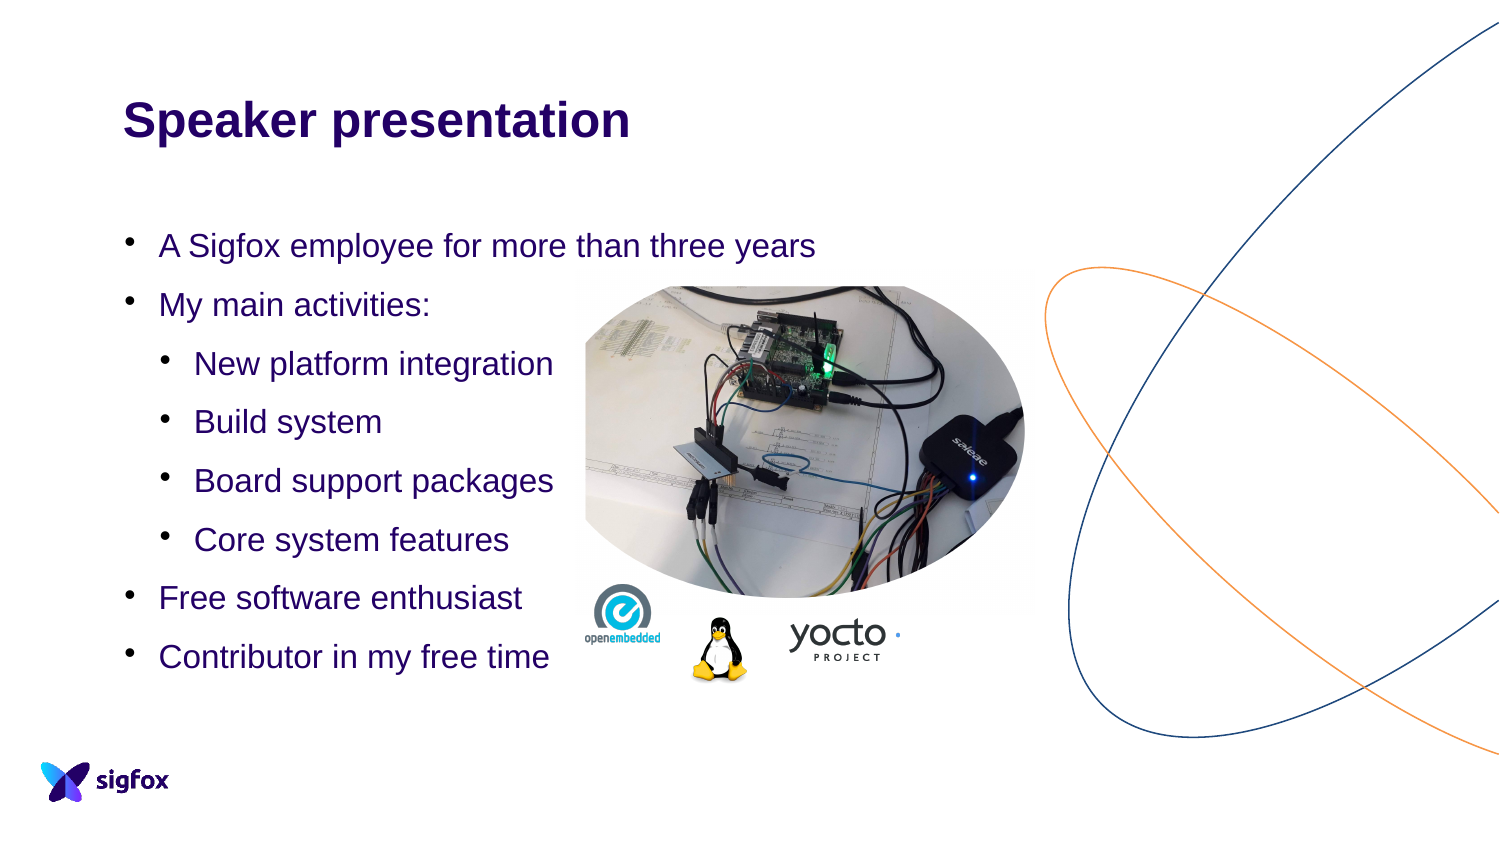

Speaker presentation
A Sigfox employee for more than three years
My main activities:
New platform integration
Build system
Board support packages
Core system features
Free software enthusiast
Contributor in my free time